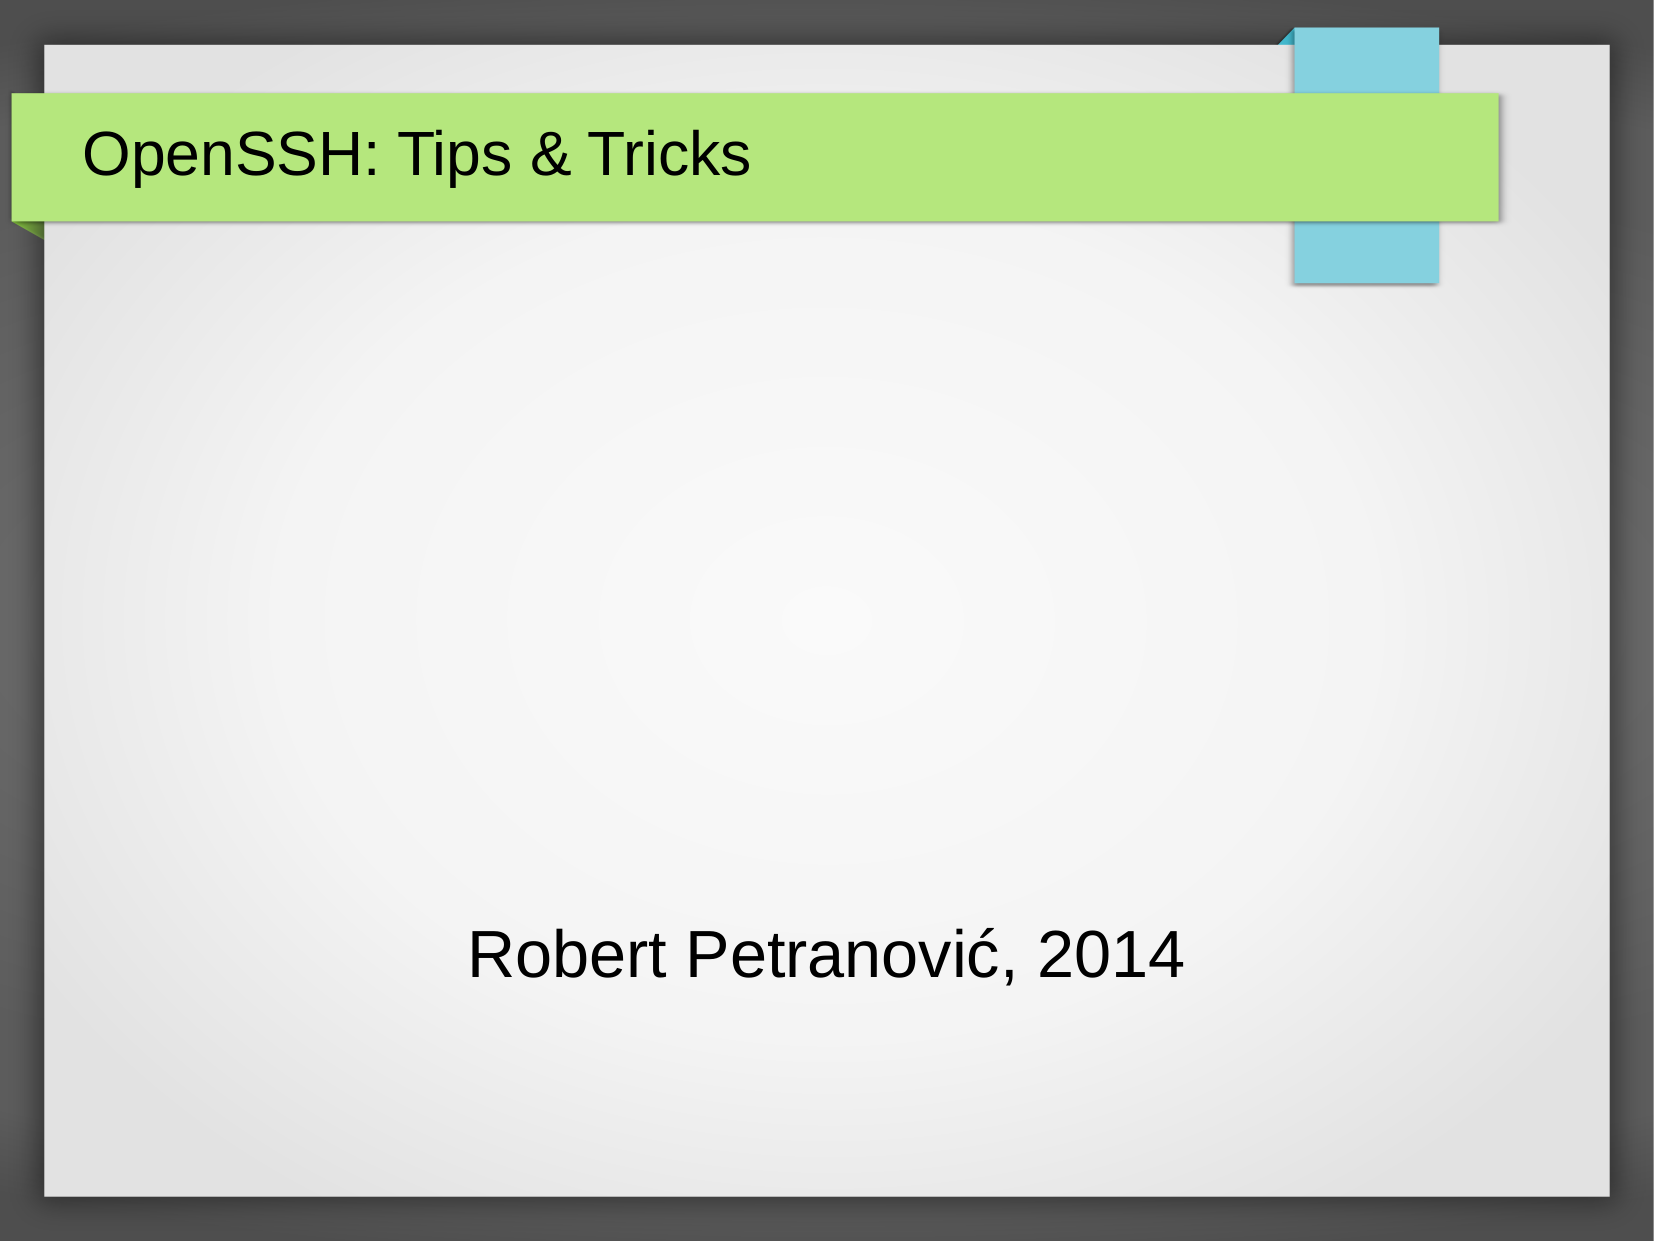

# OpenSSH: Tips & Tricks
Robert Petranović, 2014